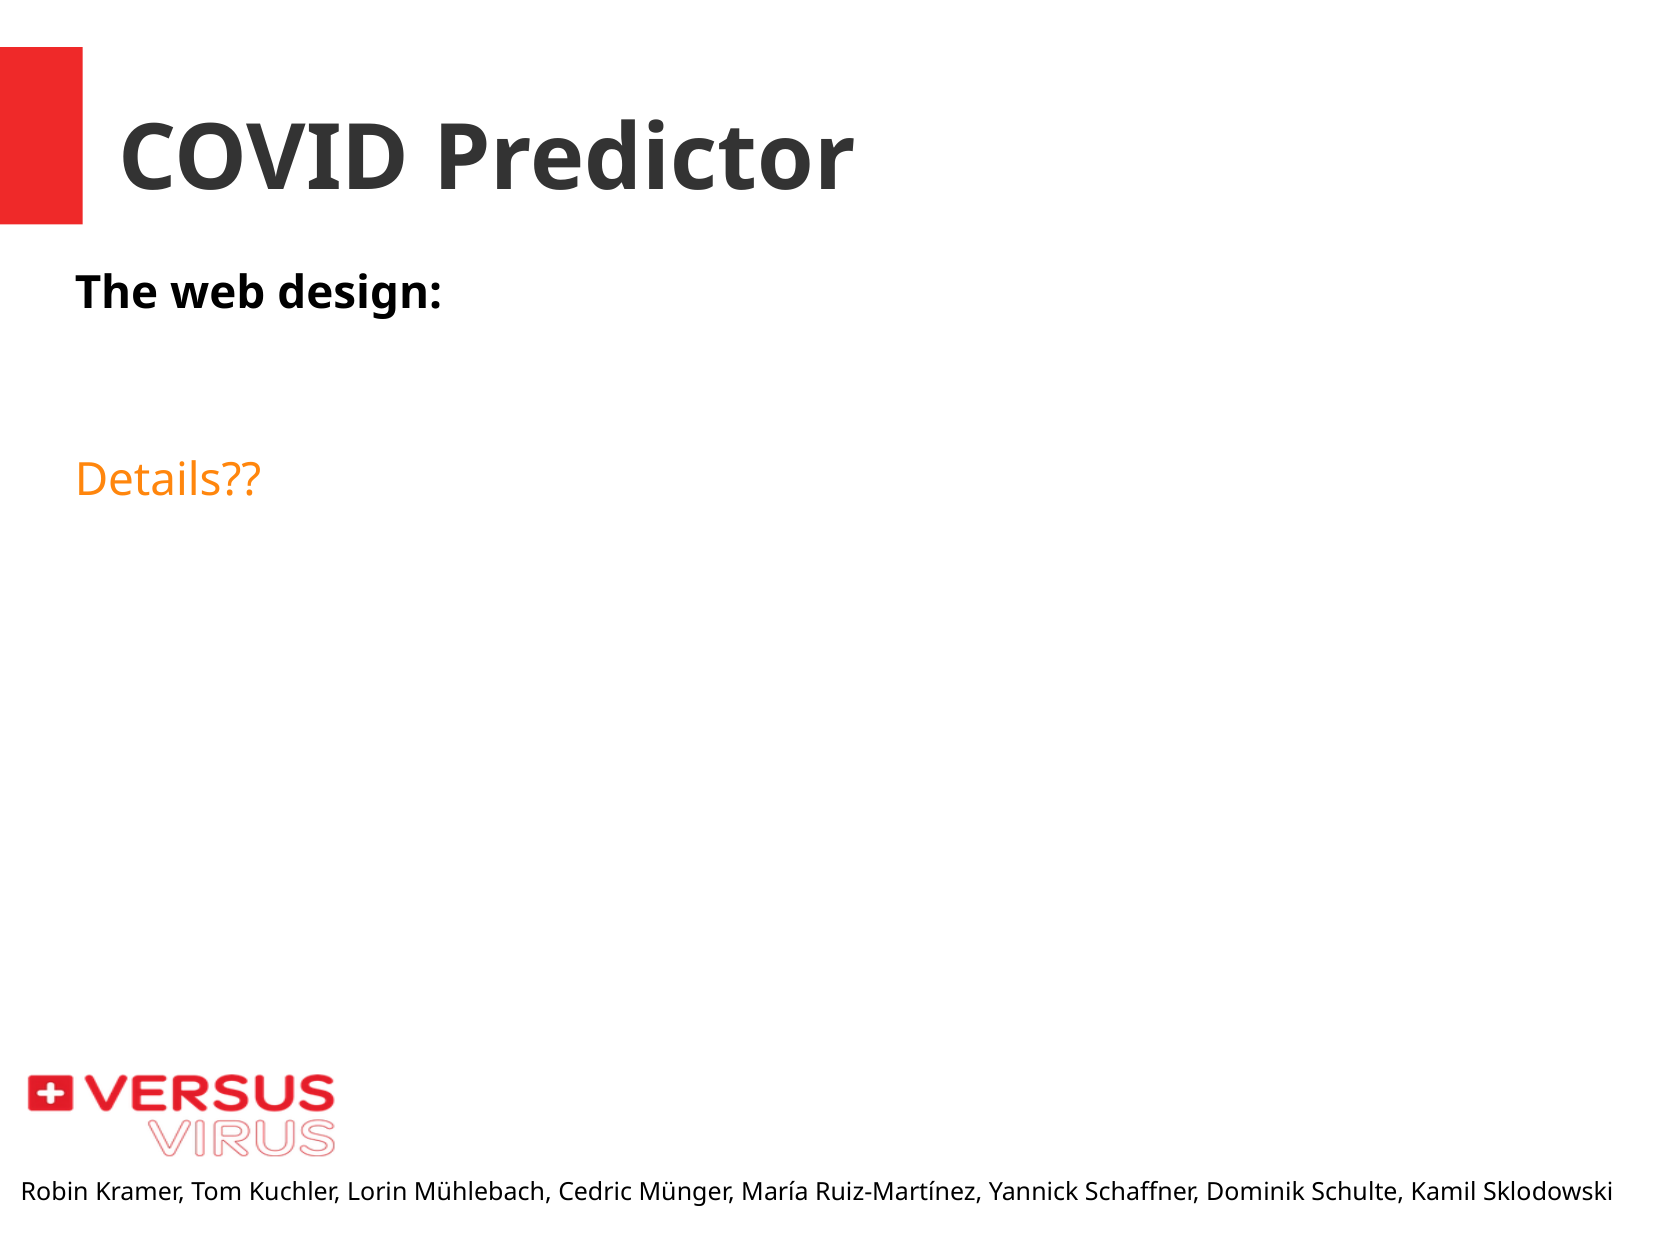

# COVID Predictor
The web design:
Details??
Robin Kramer, Tom Kuchler, Lorin Mühlebach, Cedric Münger, María Ruiz-Martínez, Yannick Schaffner, Dominik Schulte, Kamil Sklodowski